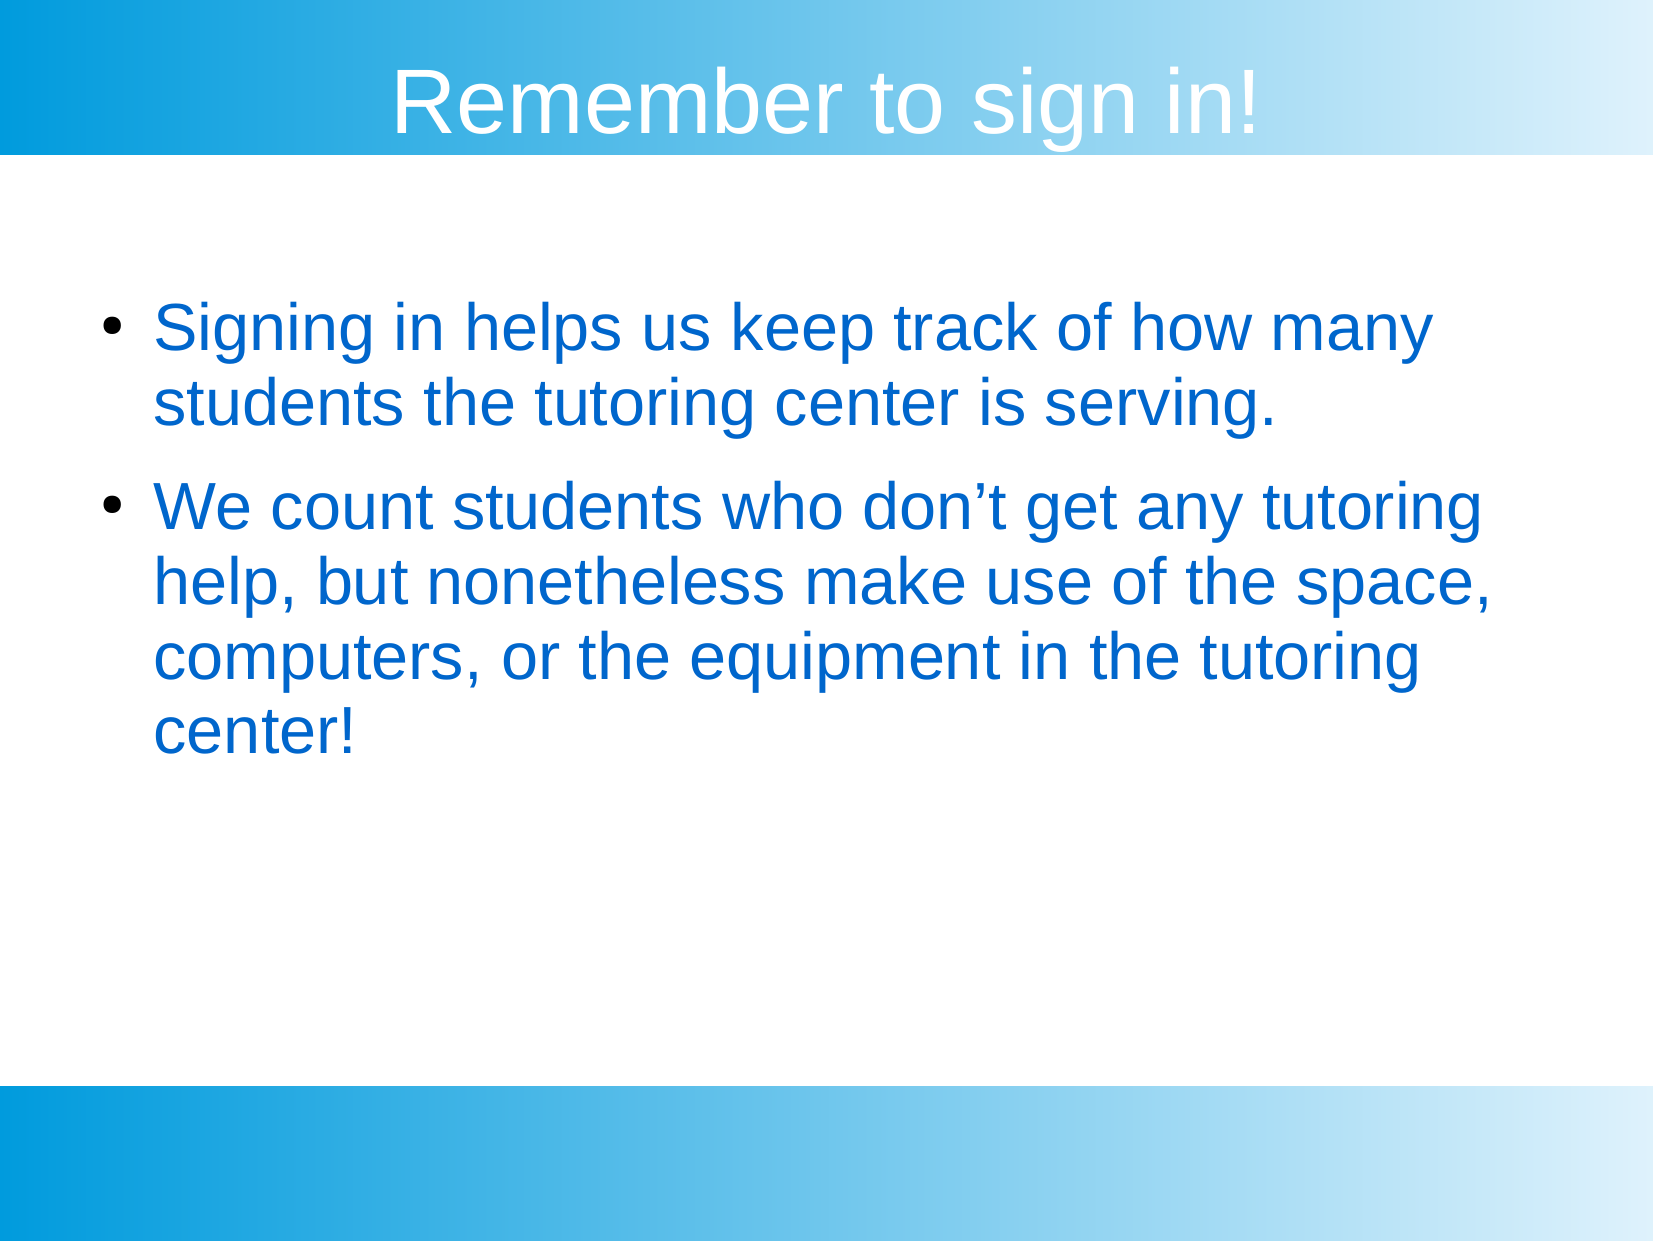

# Remember to sign in!
Signing in helps us keep track of how many students the tutoring center is serving.
We count students who don’t get any tutoring help, but nonetheless make use of the space, computers, or the equipment in the tutoring center!